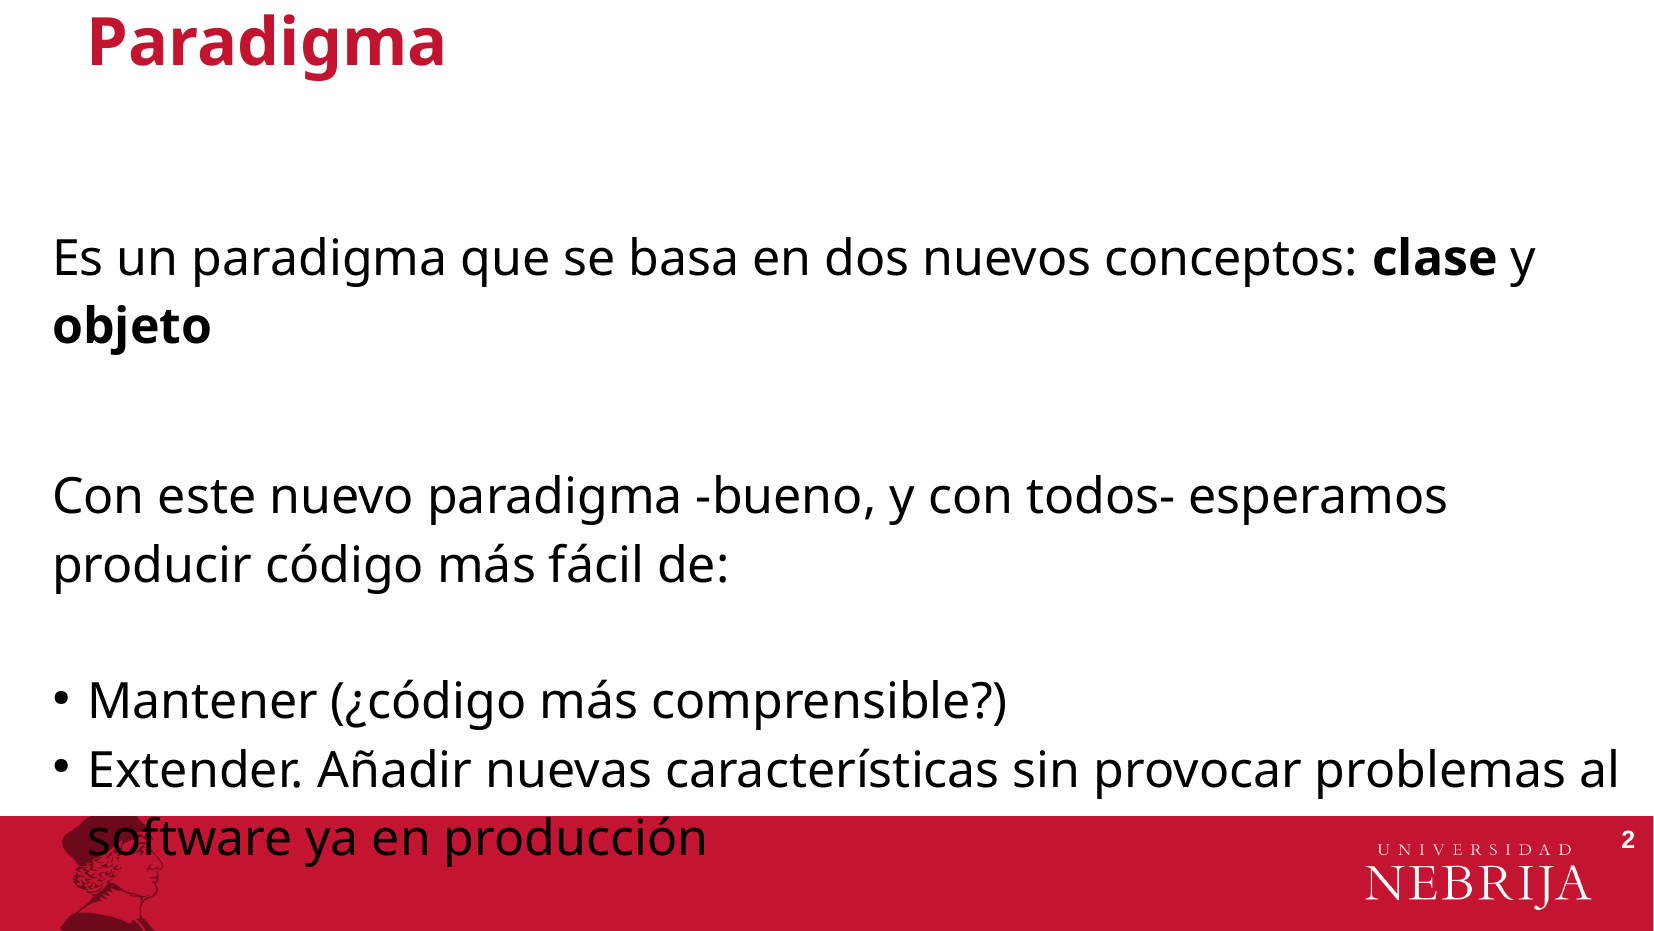

Paradigma
Es un paradigma que se basa en dos nuevos conceptos: clase y objeto
Con este nuevo paradigma -bueno, y con todos- esperamos producir código más fácil de:
Mantener (¿código más comprensible?)
Extender. Añadir nuevas características sin provocar problemas al software ya en producción